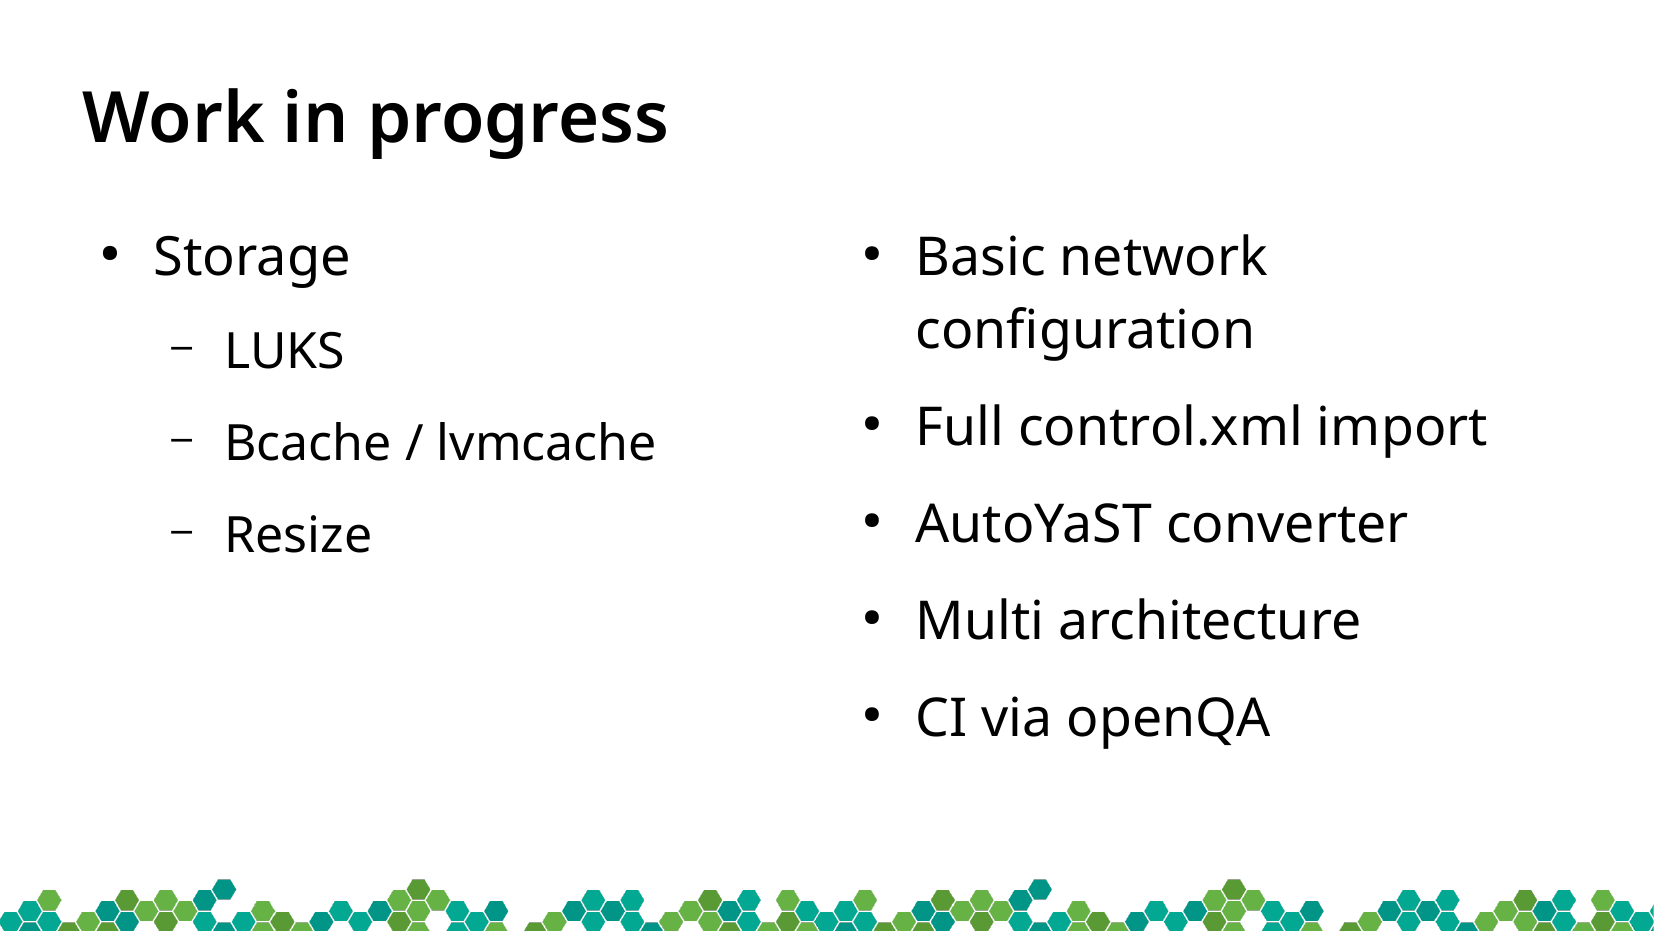

# Work in progress
Storage
LUKS
Bcache / lvmcache
Resize
Basic network configuration
Full control.xml import
AutoYaST converter
Multi architecture
CI via openQA